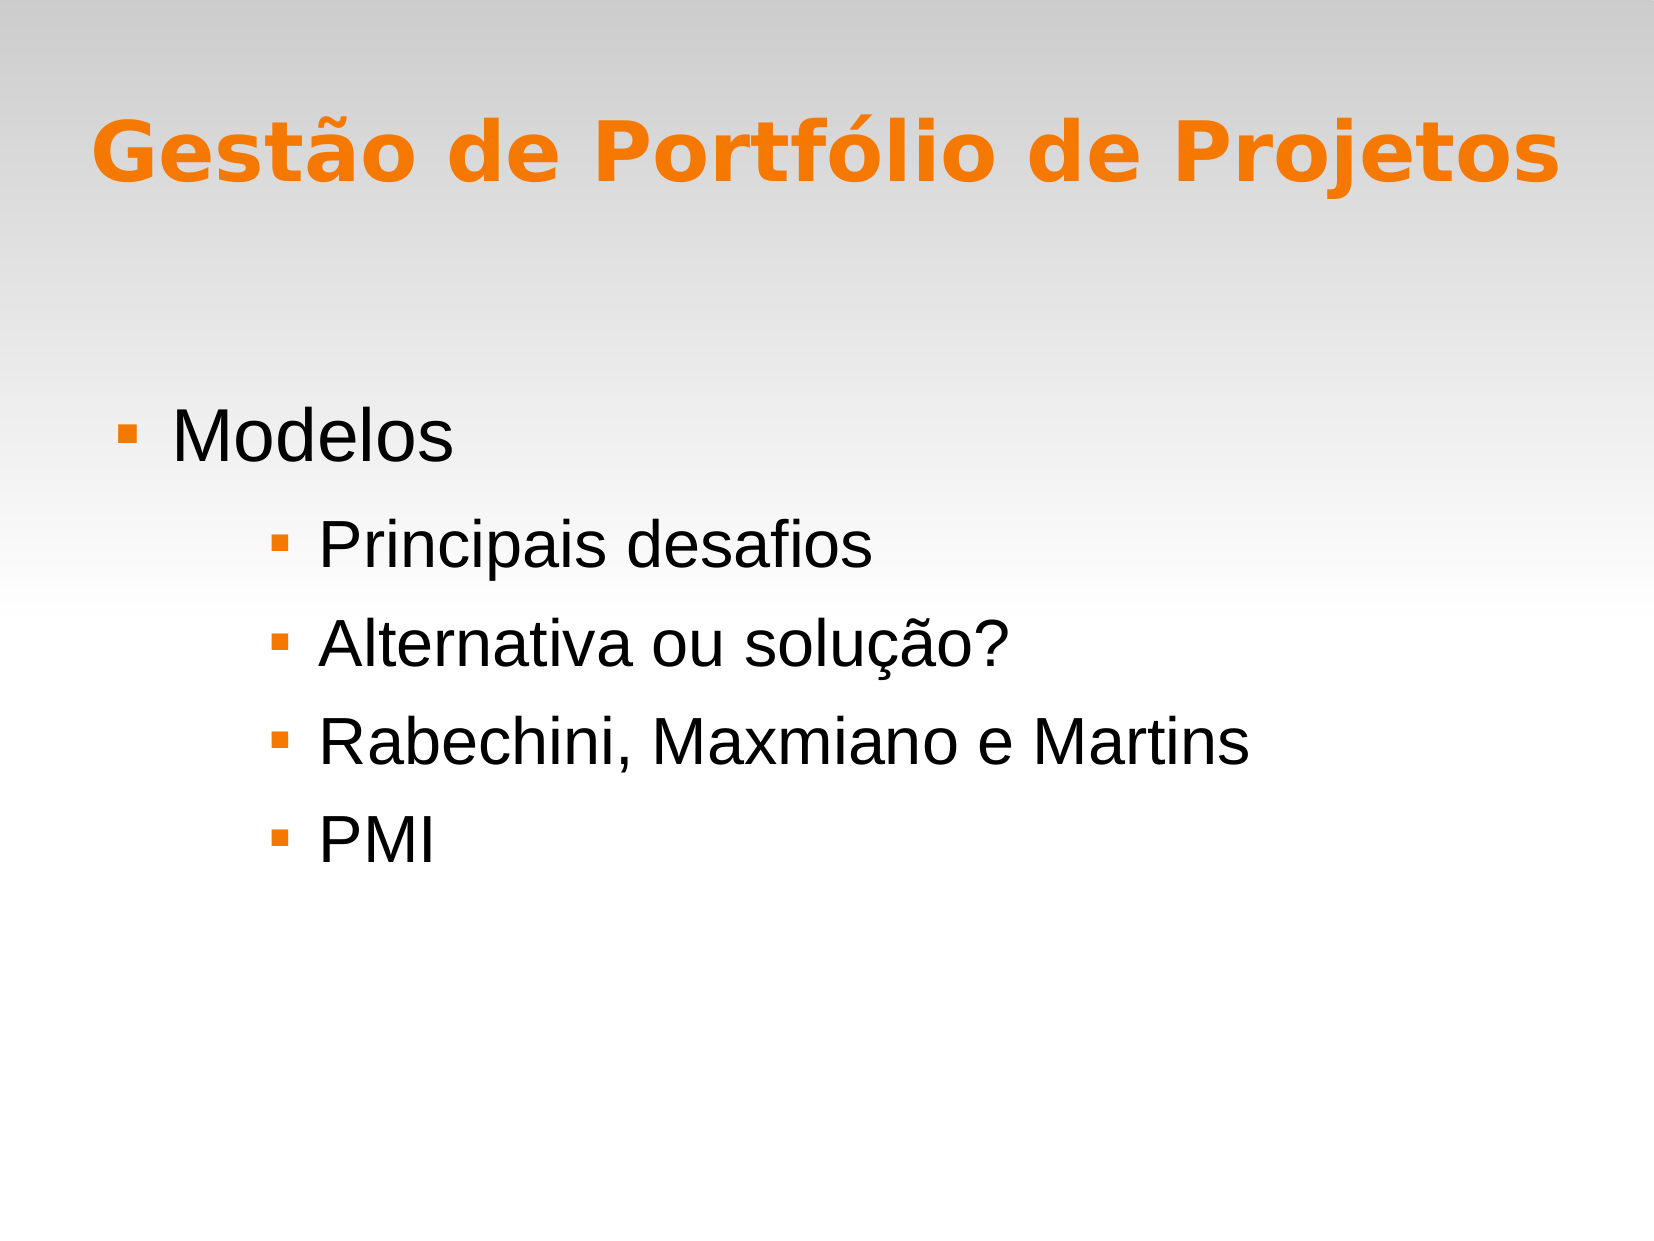

# Gestão de Portfólio de Projetos
Modelos
Principais desafios
Alternativa ou solução?
Rabechini, Maxmiano e Martins
PMI